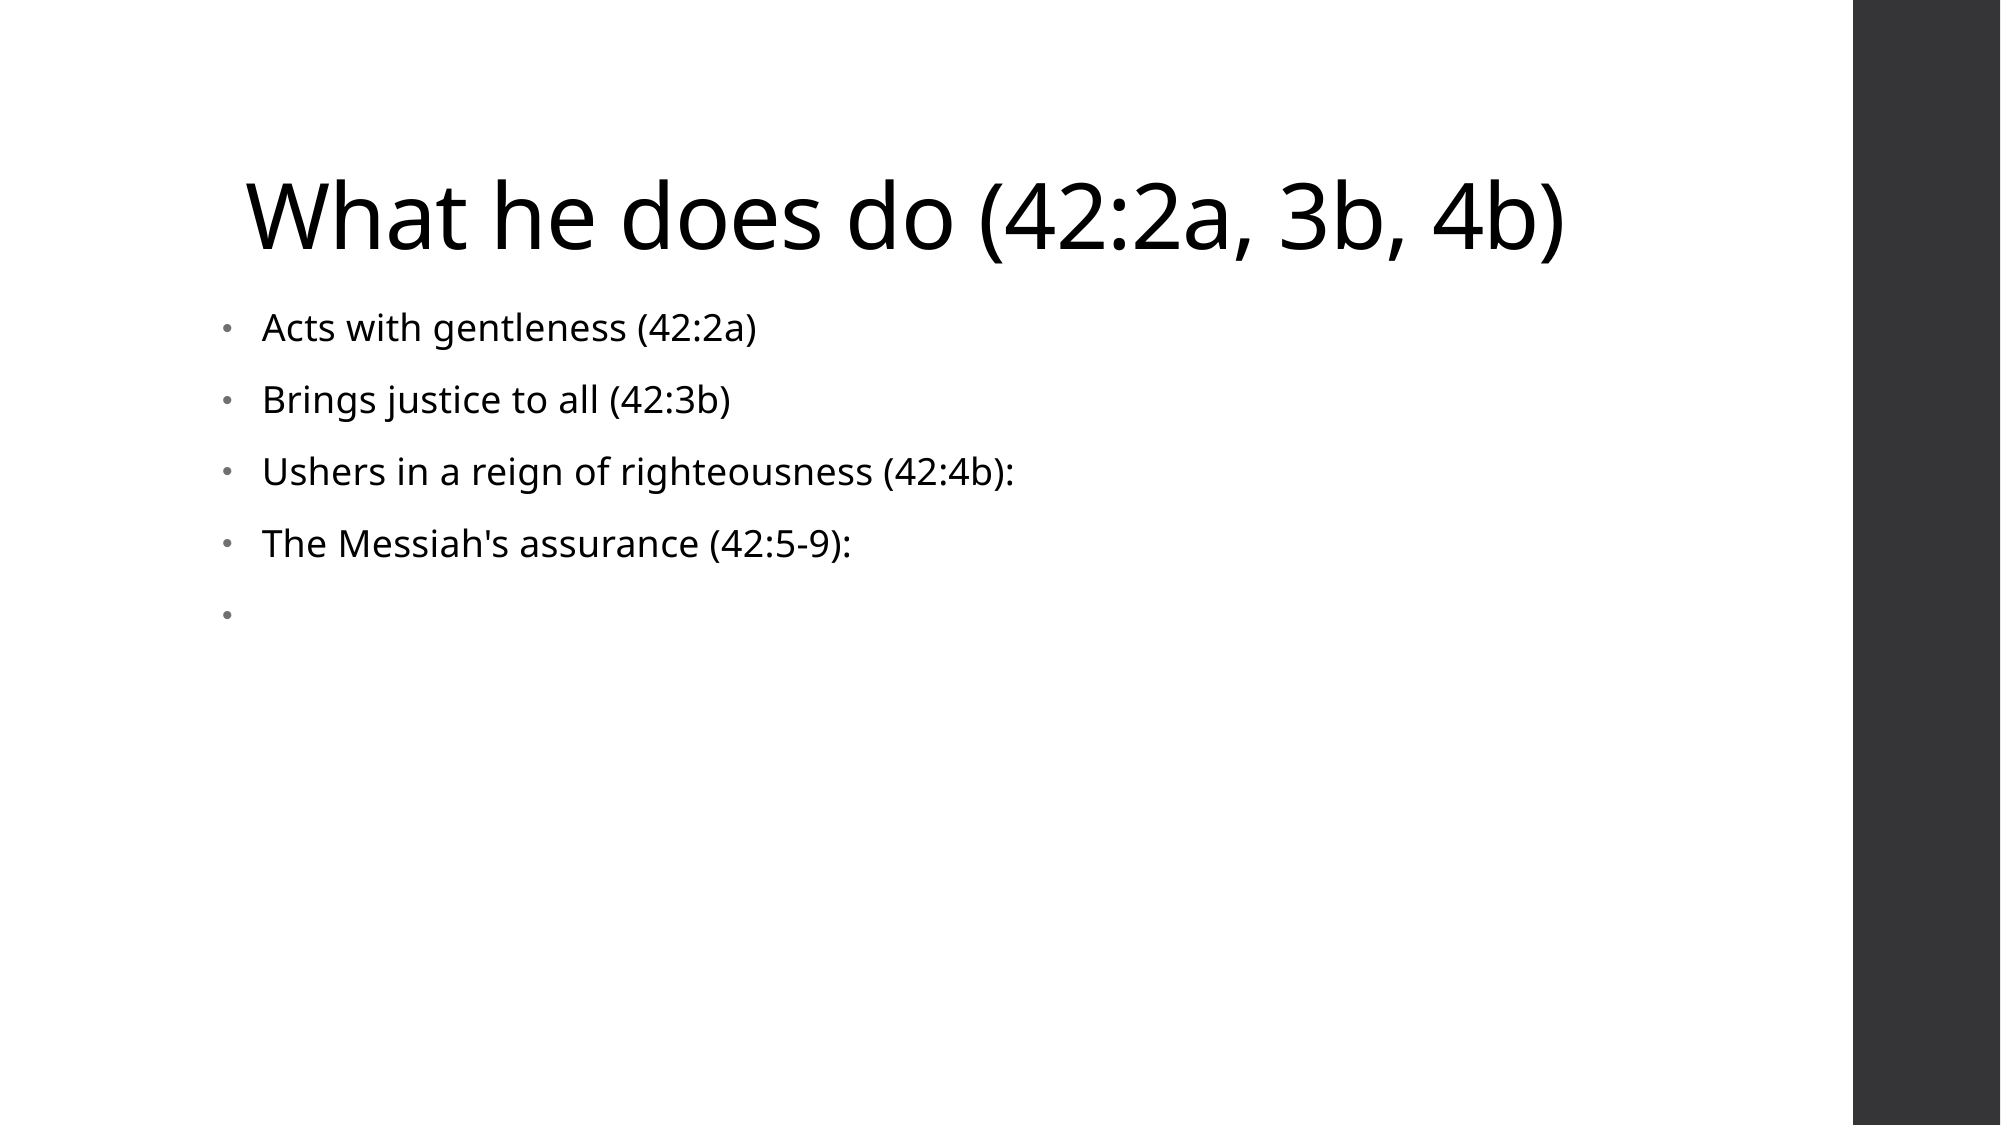

# What he does do (42:2a, 3b, 4b)
 Acts with gentleness (42:2a)
 Brings justice to all (42:3b)
 Ushers in a reign of righteousness (42:4b):
 The Messiah's assurance (42:5-9):